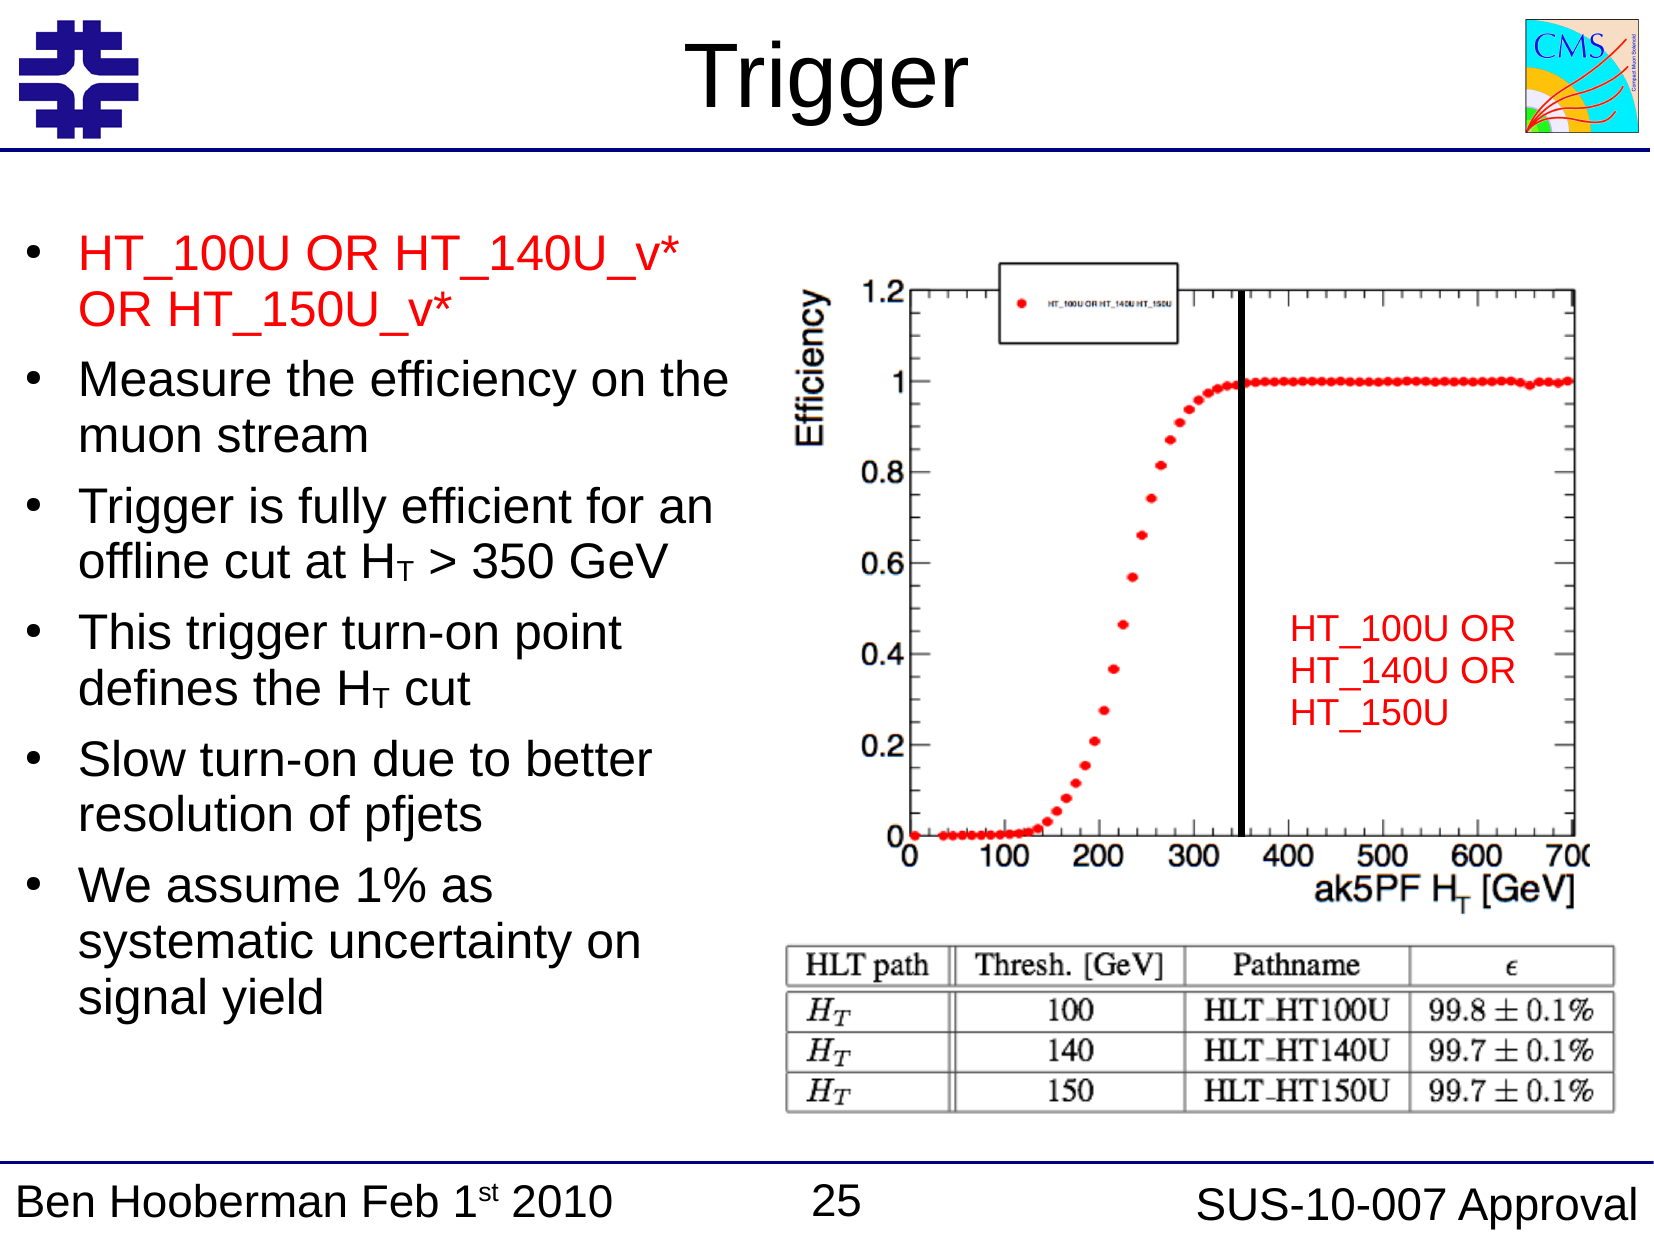

# Trigger
HT_100U OR HT_140U_v* OR HT_150U_v*
Measure the efficiency on the muon stream
Trigger is fully efficient for an offline cut at HT > 350 GeV
This trigger turn-on point defines the HT cut
Slow turn-on due to better resolution of pfjets
We assume 1% as systematic uncertainty on signal yield
HT_100U OR HT_140U OR HT_150U
25